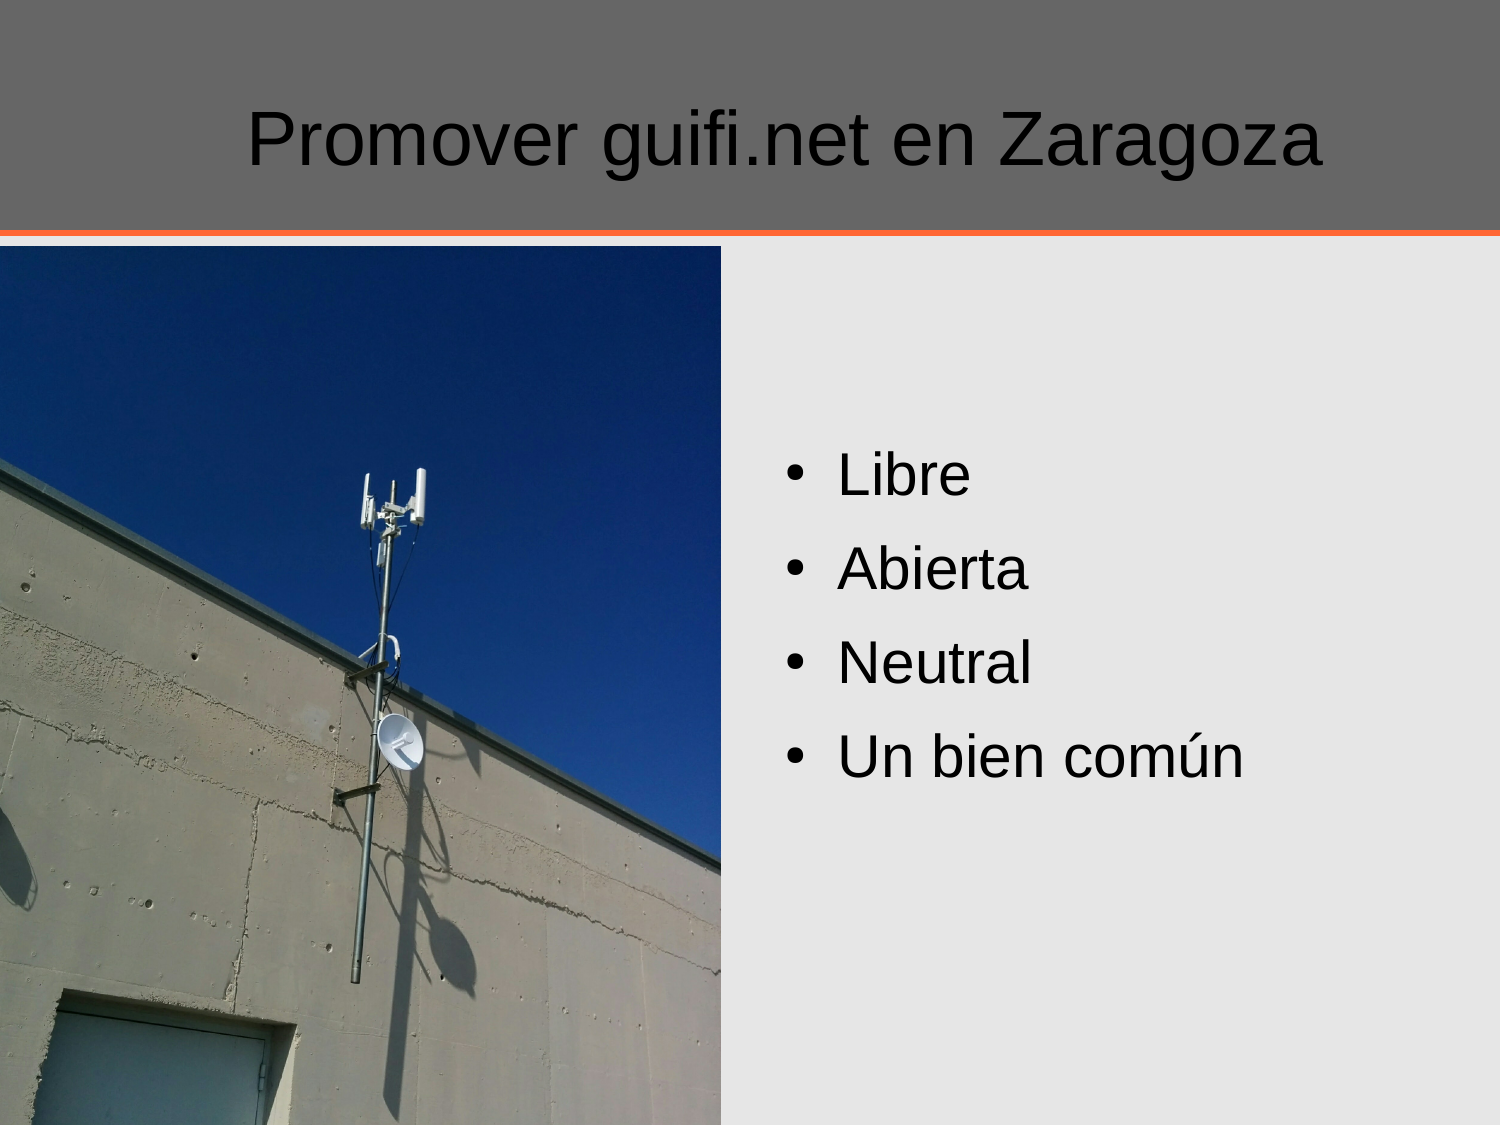

# Promover guifi.net en Zaragoza
Libre
Abierta
Neutral
Un bien común